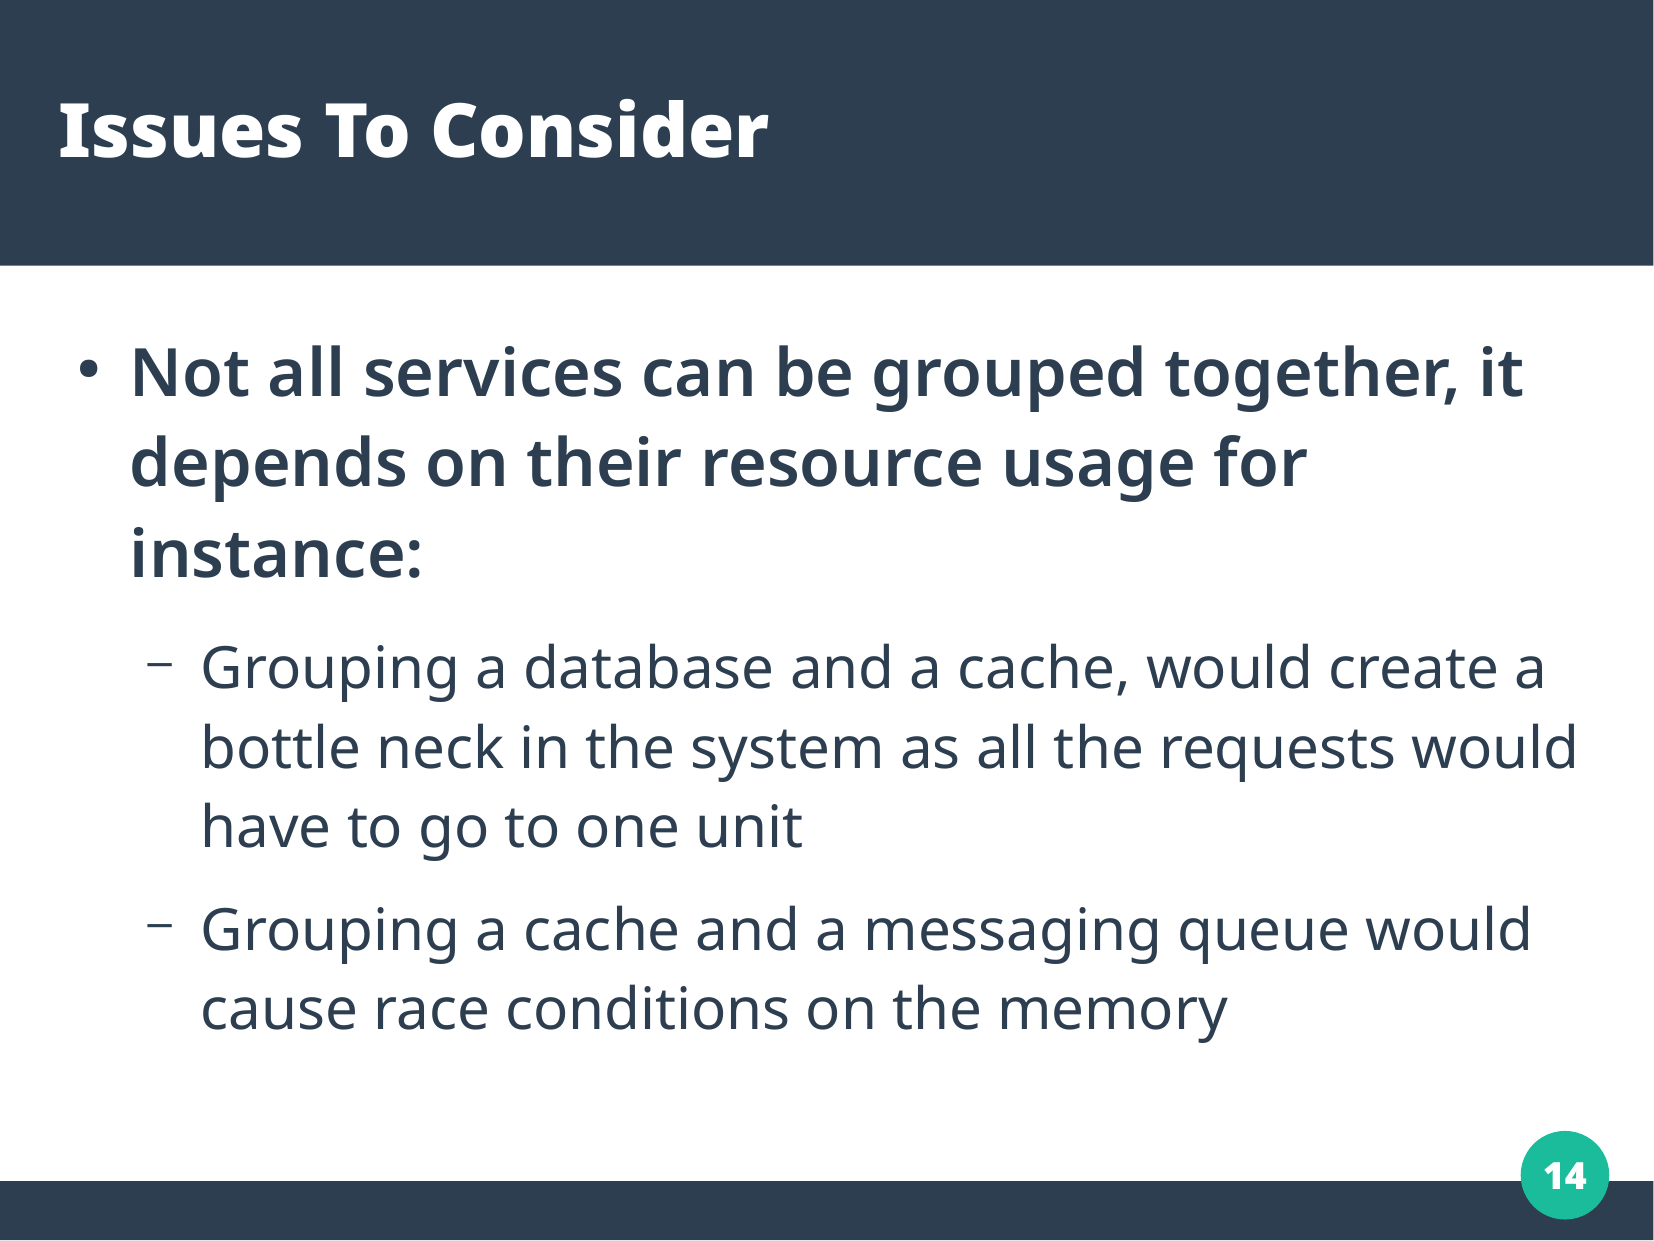

# Issues To Consider
Not all services can be grouped together, it depends on their resource usage for instance:
Grouping a database and a cache, would create a bottle neck in the system as all the requests would have to go to one unit
Grouping a cache and a messaging queue would cause race conditions on the memory
14